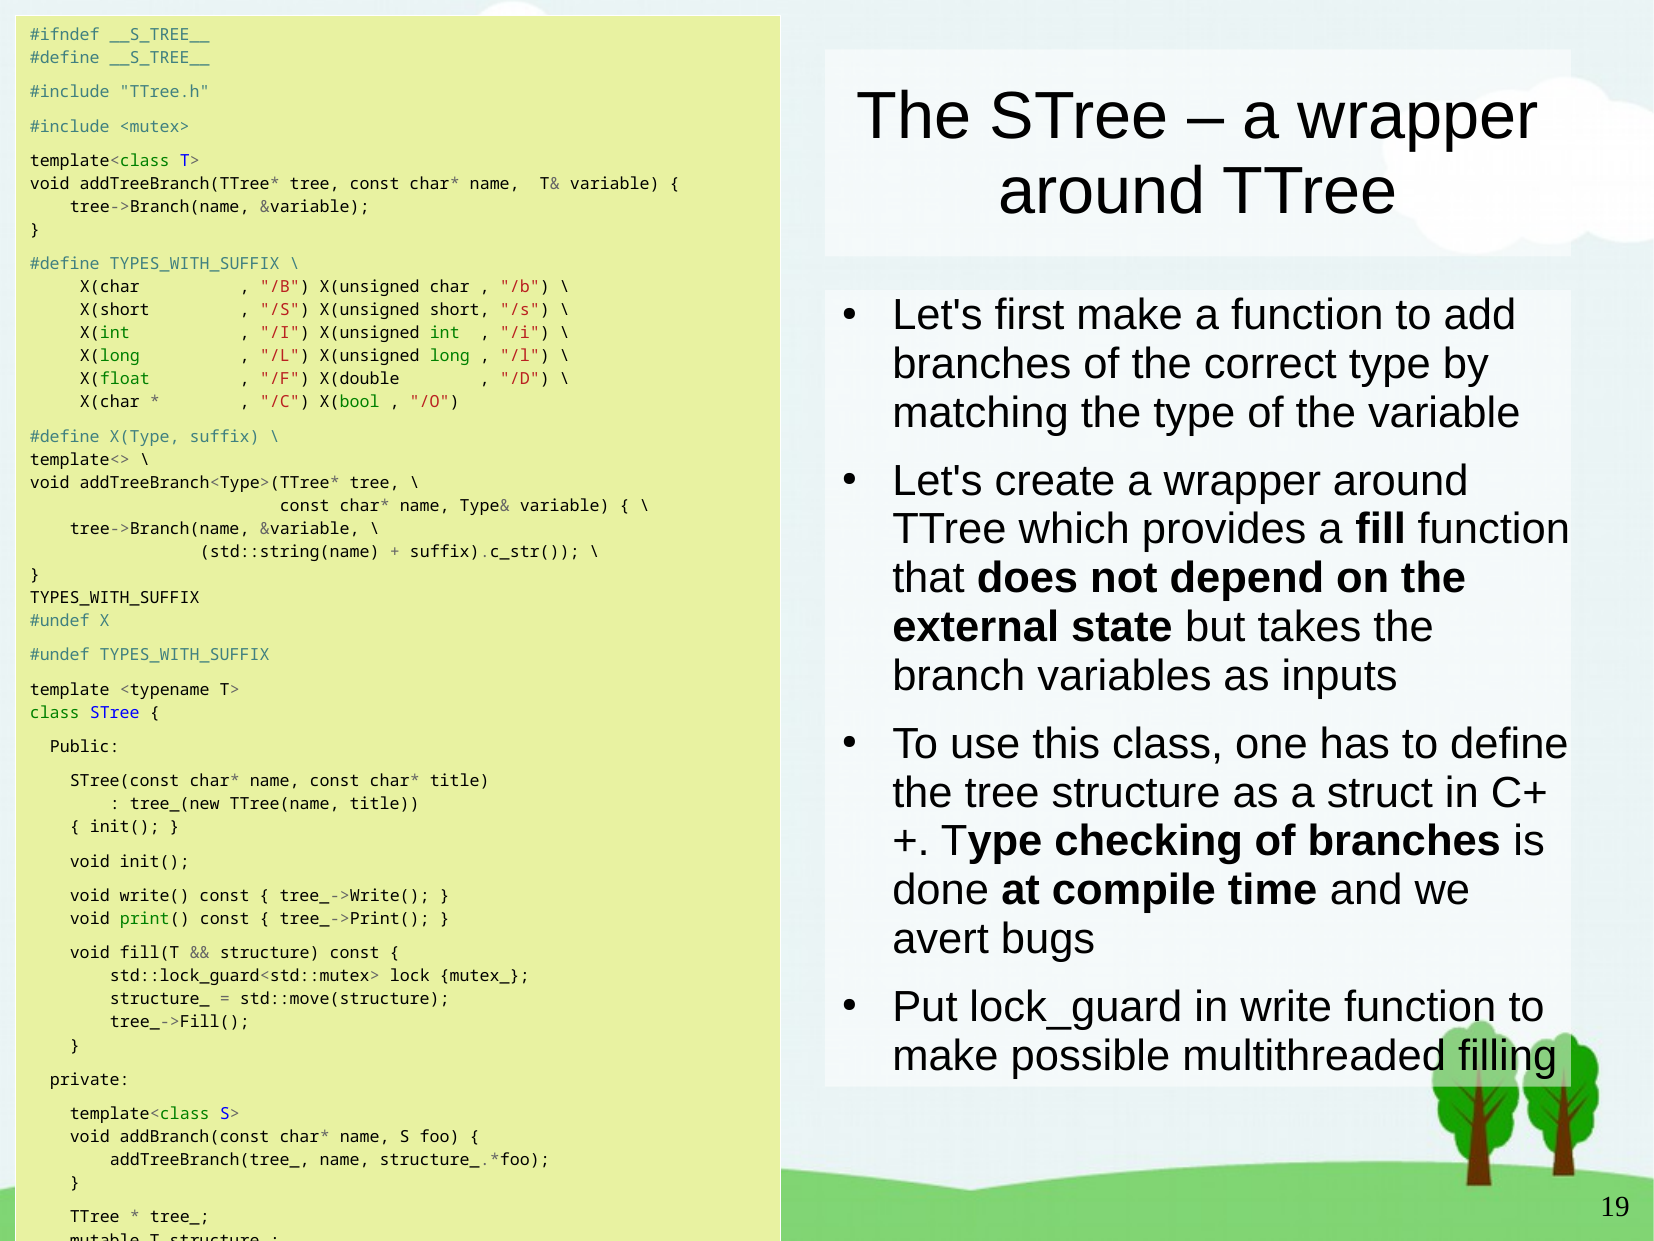

#ifndef __S_TREE__
#define __S_TREE__
#include "TTree.h"
#include <mutex>
template<class T>
void addTreeBranch(TTree* tree, const char* name, T& variable) {
 tree->Branch(name, &variable);
}
#define TYPES_WITH_SUFFIX \
 X(char , "/B") X(unsigned char , "/b") \
 X(short , "/S") X(unsigned short, "/s") \
 X(int , "/I") X(unsigned int , "/i") \
 X(long , "/L") X(unsigned long , "/l") \
 X(float , "/F") X(double , "/D") \
 X(char * , "/C") X(bool , "/O")
#define X(Type, suffix) \
template<> \
void addTreeBranch<Type>(TTree* tree, \
 const char* name, Type& variable) { \
 tree->Branch(name, &variable, \
 (std::string(name) + suffix).c_str()); \
}
TYPES_WITH_SUFFIX
#undef X
#undef TYPES_WITH_SUFFIX
template <typename T>
class STree {
 Public:
 STree(const char* name, const char* title)
 : tree_(new TTree(name, title))
 { init(); }
 void init();
 void write() const { tree_->Write(); }
 void print() const { tree_->Print(); }
 void fill(T && structure) const {
 std::lock_guard<std::mutex> lock {mutex_};
 structure_ = std::move(structure);
 tree_->Fill();
 }
 private:
 template<class S>
 void addBranch(const char* name, S foo) {
 addTreeBranch(tree_, name, structure_.*foo);
 }
 TTree * tree_;
 mutable T structure_;
 mutable std::mutex mutex_;
};
#endif
# The STree – a wrapper around TTree
Let's first make a function to add branches of the correct type by matching the type of the variable
Let's create a wrapper around TTree which provides a fill function that does not depend on the external state but takes the branch variables as inputs
To use this class, one has to define the tree structure as a struct in C++. Type checking of branches is done at compile time and we avert bugs
Put lock_guard in write function to make possible multithreaded filling
19